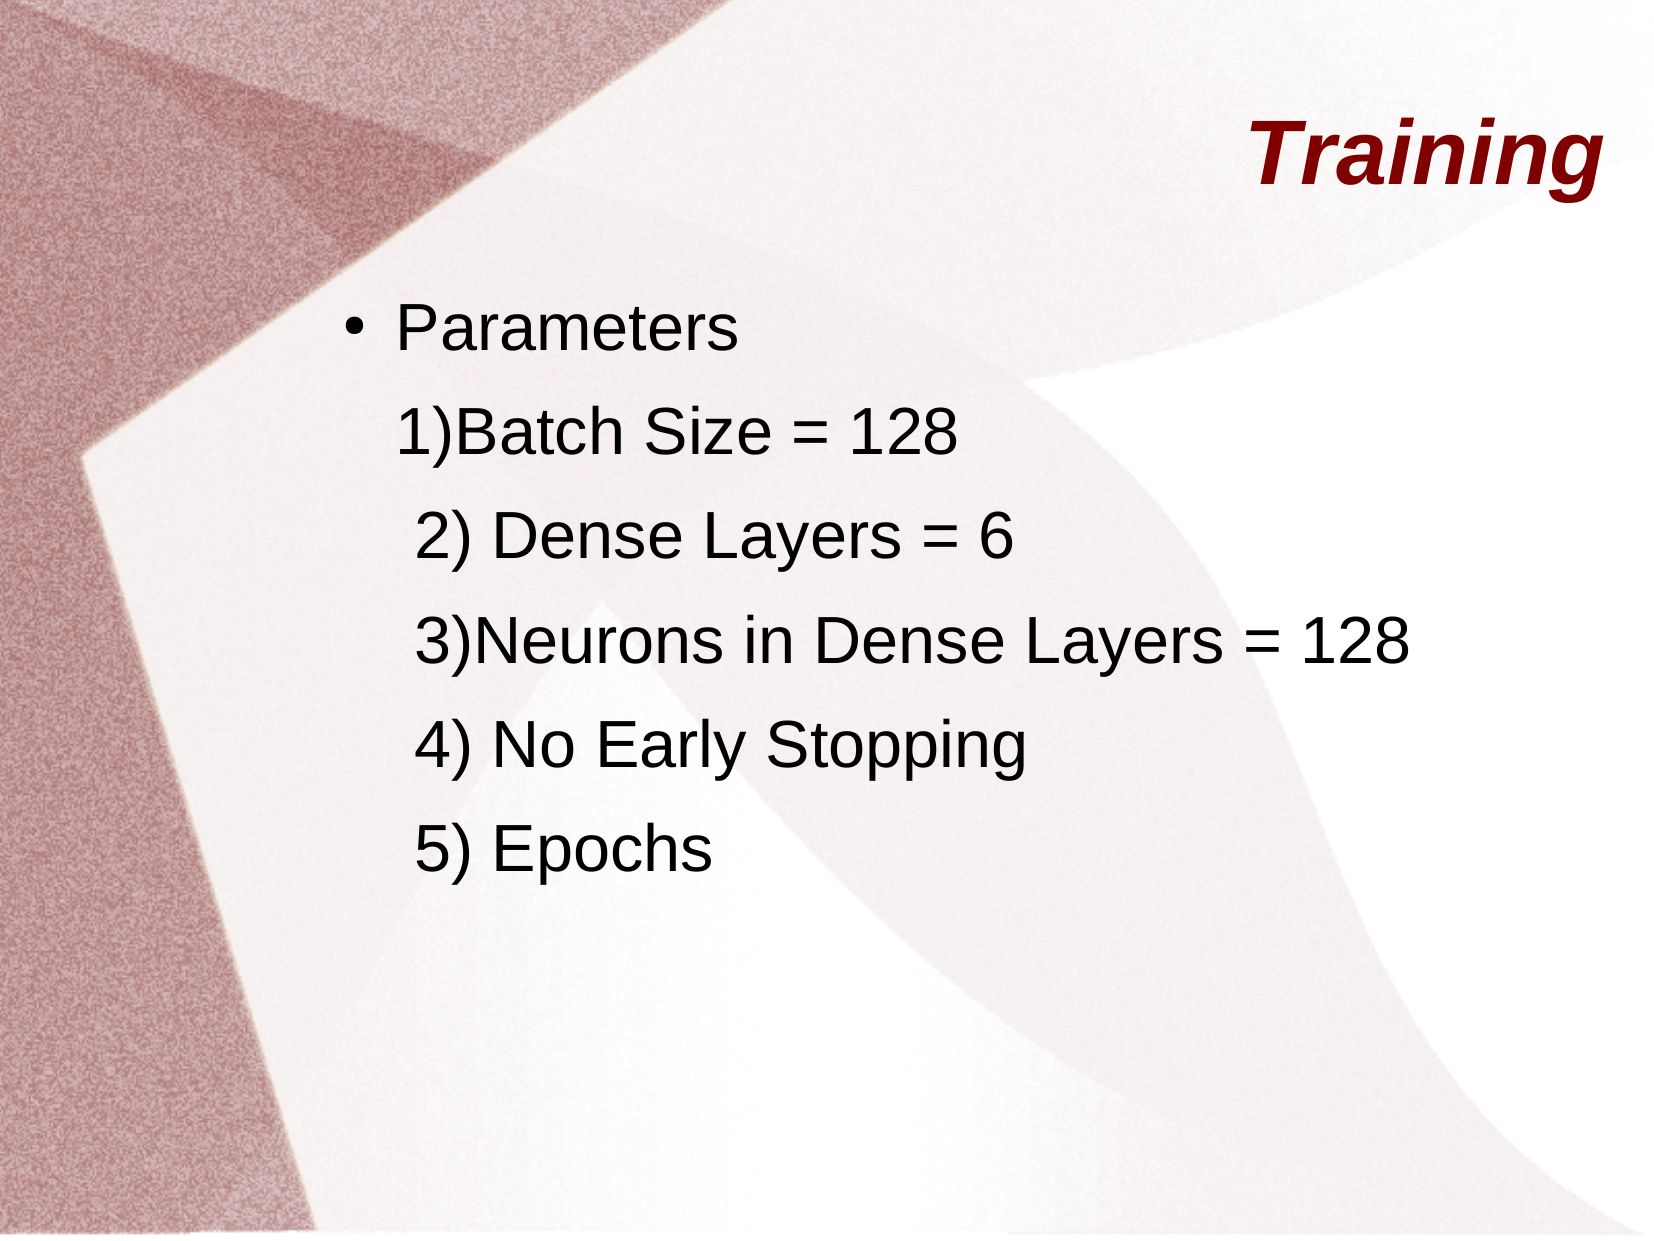

# Training
Parameters
1)Batch Size = 128
 2) Dense Layers = 6
 3)Neurons in Dense Layers = 128
 4) No Early Stopping
 5) Epochs